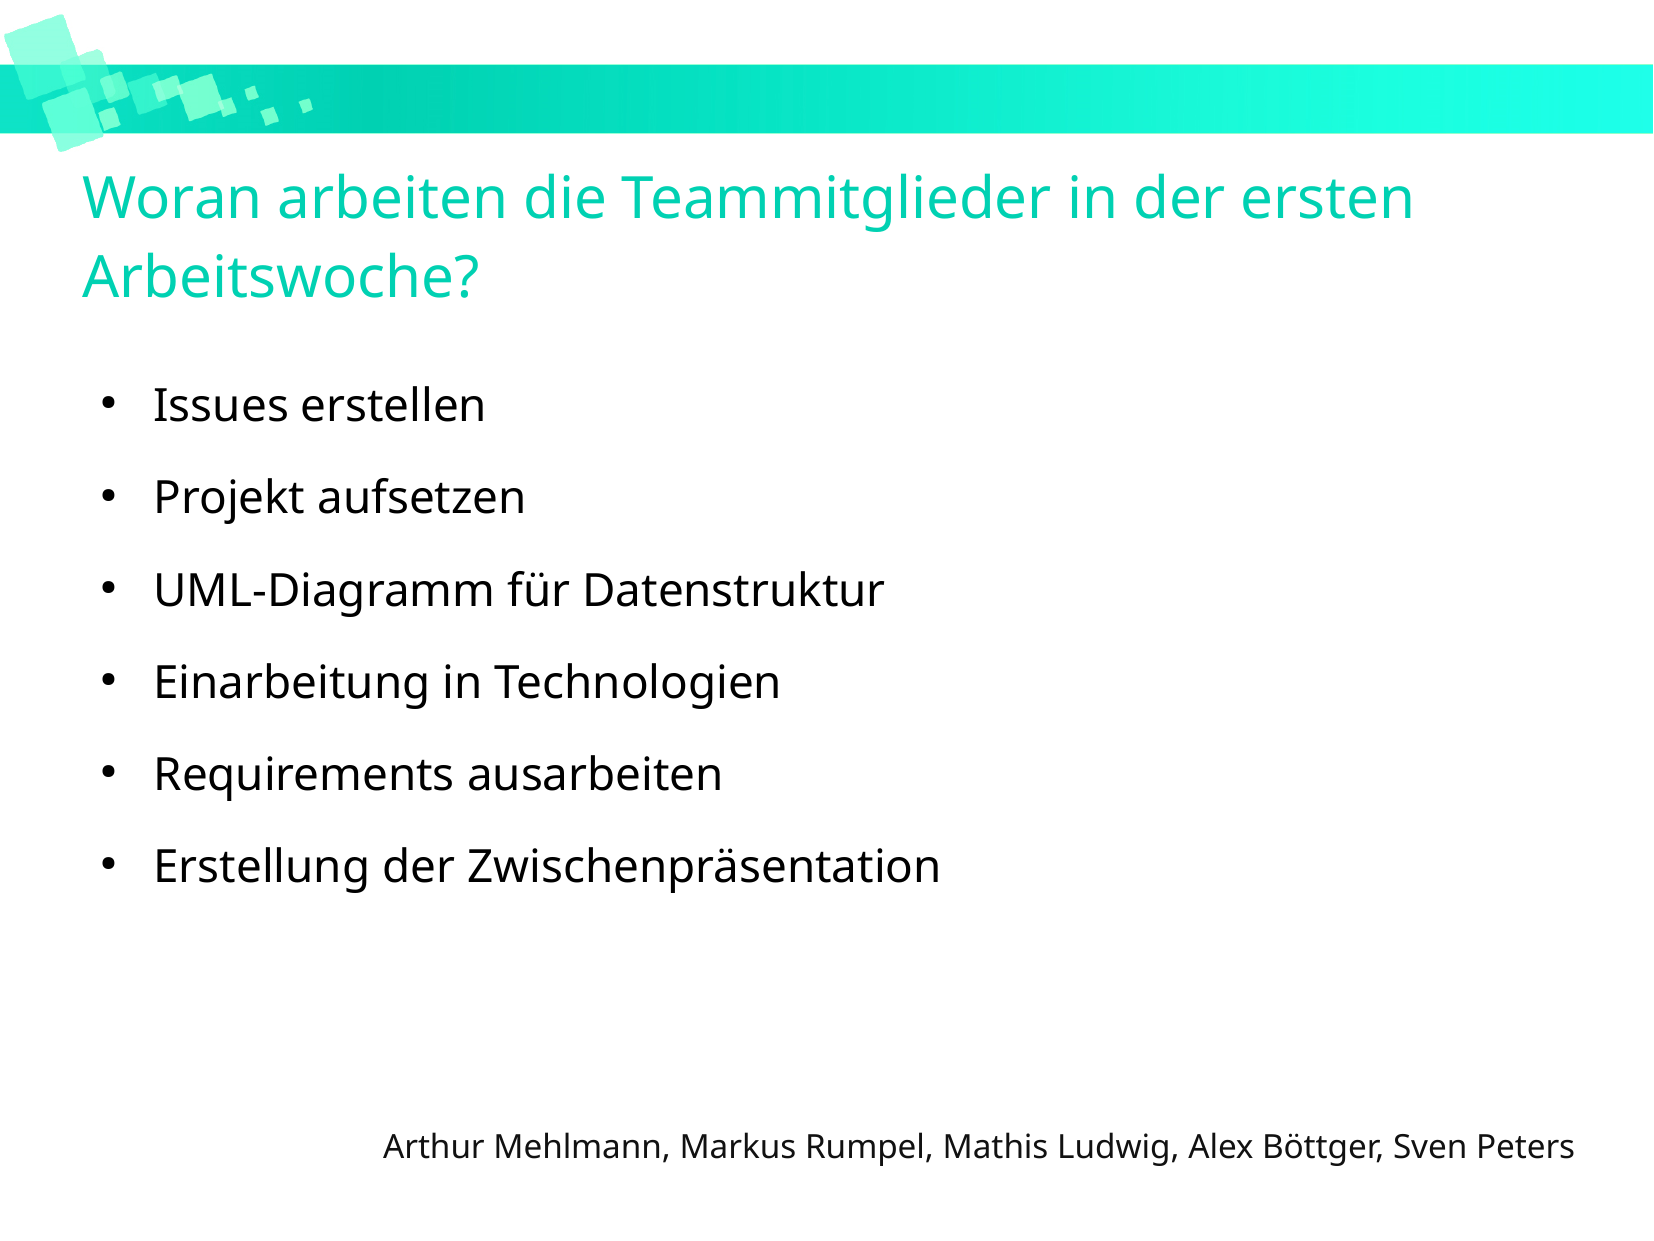

# Woran arbeiten die Teammitglieder in der ersten Arbeitswoche?
Issues erstellen
Projekt aufsetzen
UML-Diagramm für Datenstruktur
Einarbeitung in Technologien
Requirements ausarbeiten
Erstellung der Zwischenpräsentation
Arthur Mehlmann, Markus Rumpel, Mathis Ludwig, Alex Böttger, Sven Peters